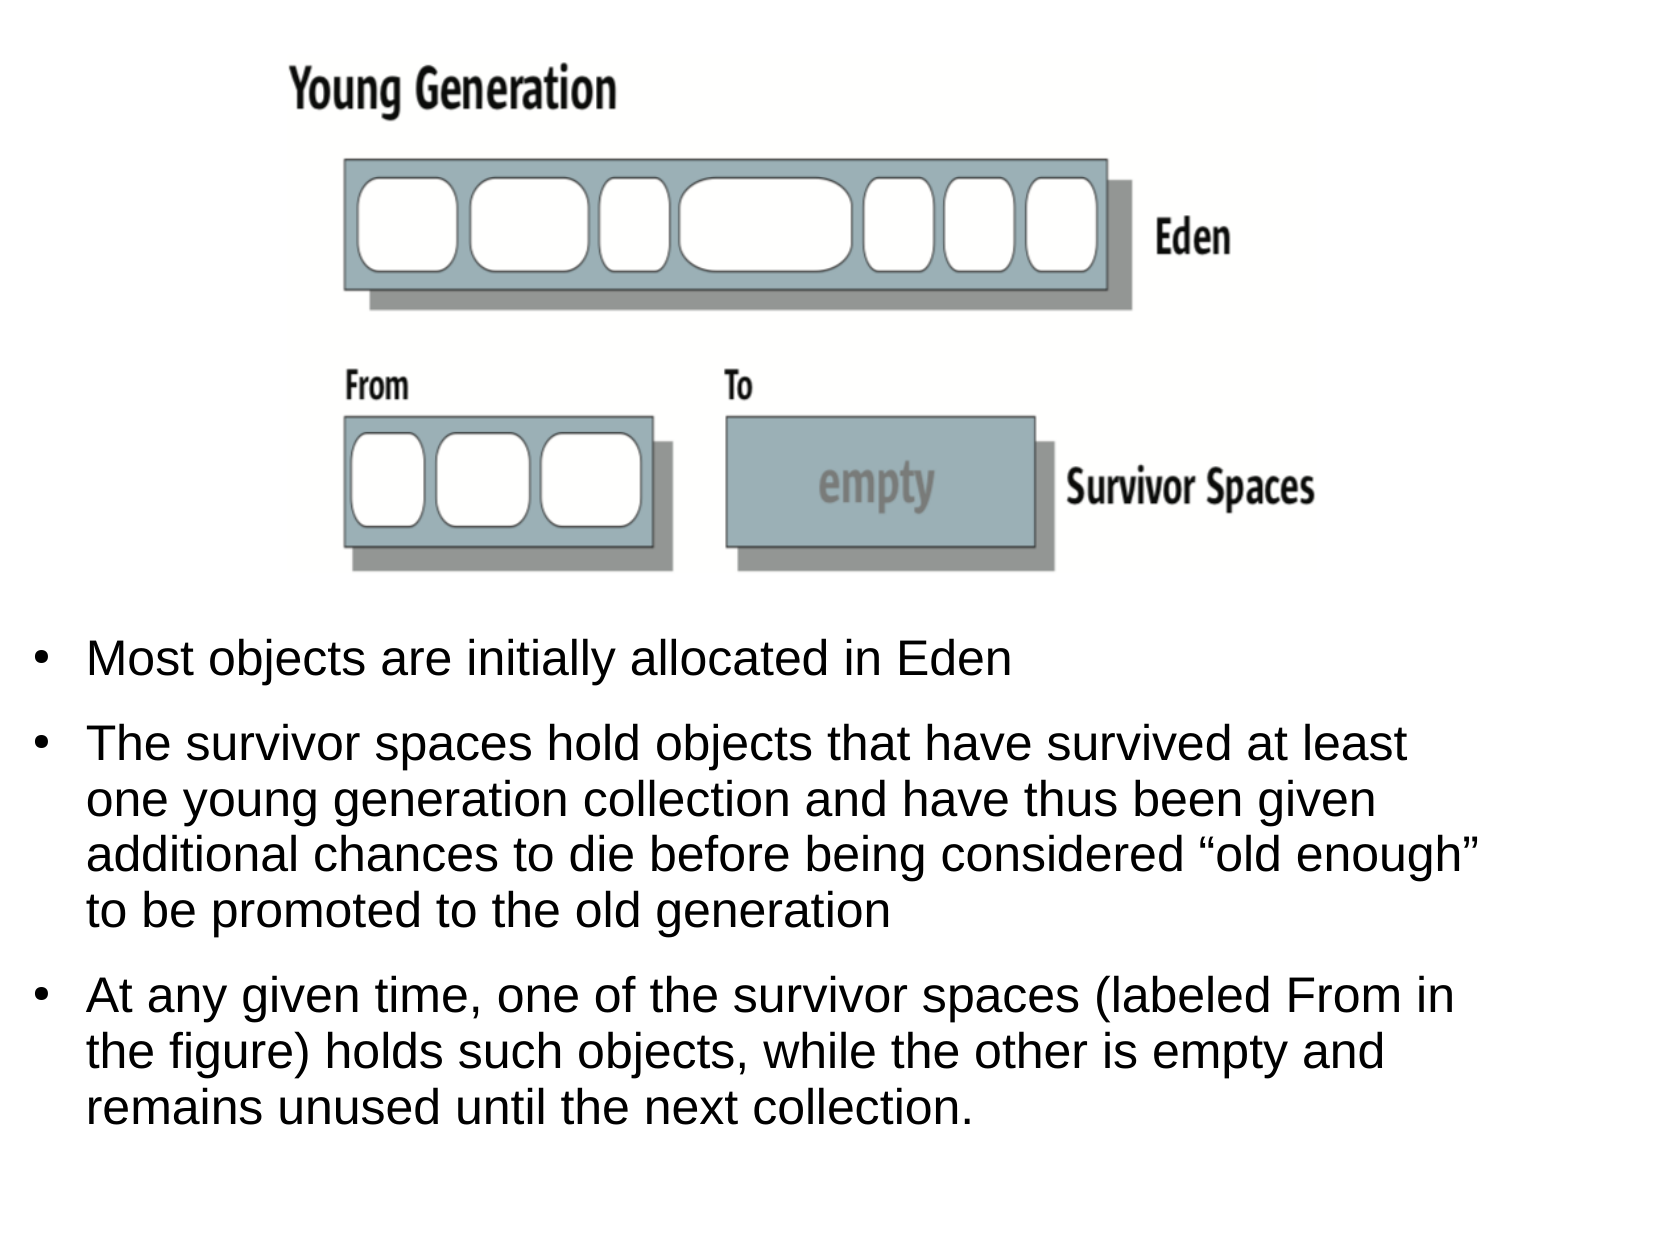

# Most objects are initially allocated in Eden
The survivor spaces hold objects that have survived at least one young generation collection and have thus been given additional chances to die before being considered “old enough” to be promoted to the old generation
At any given time, one of the survivor spaces (labeled From in the figure) holds such objects, while the other is empty and remains unused until the next collection.